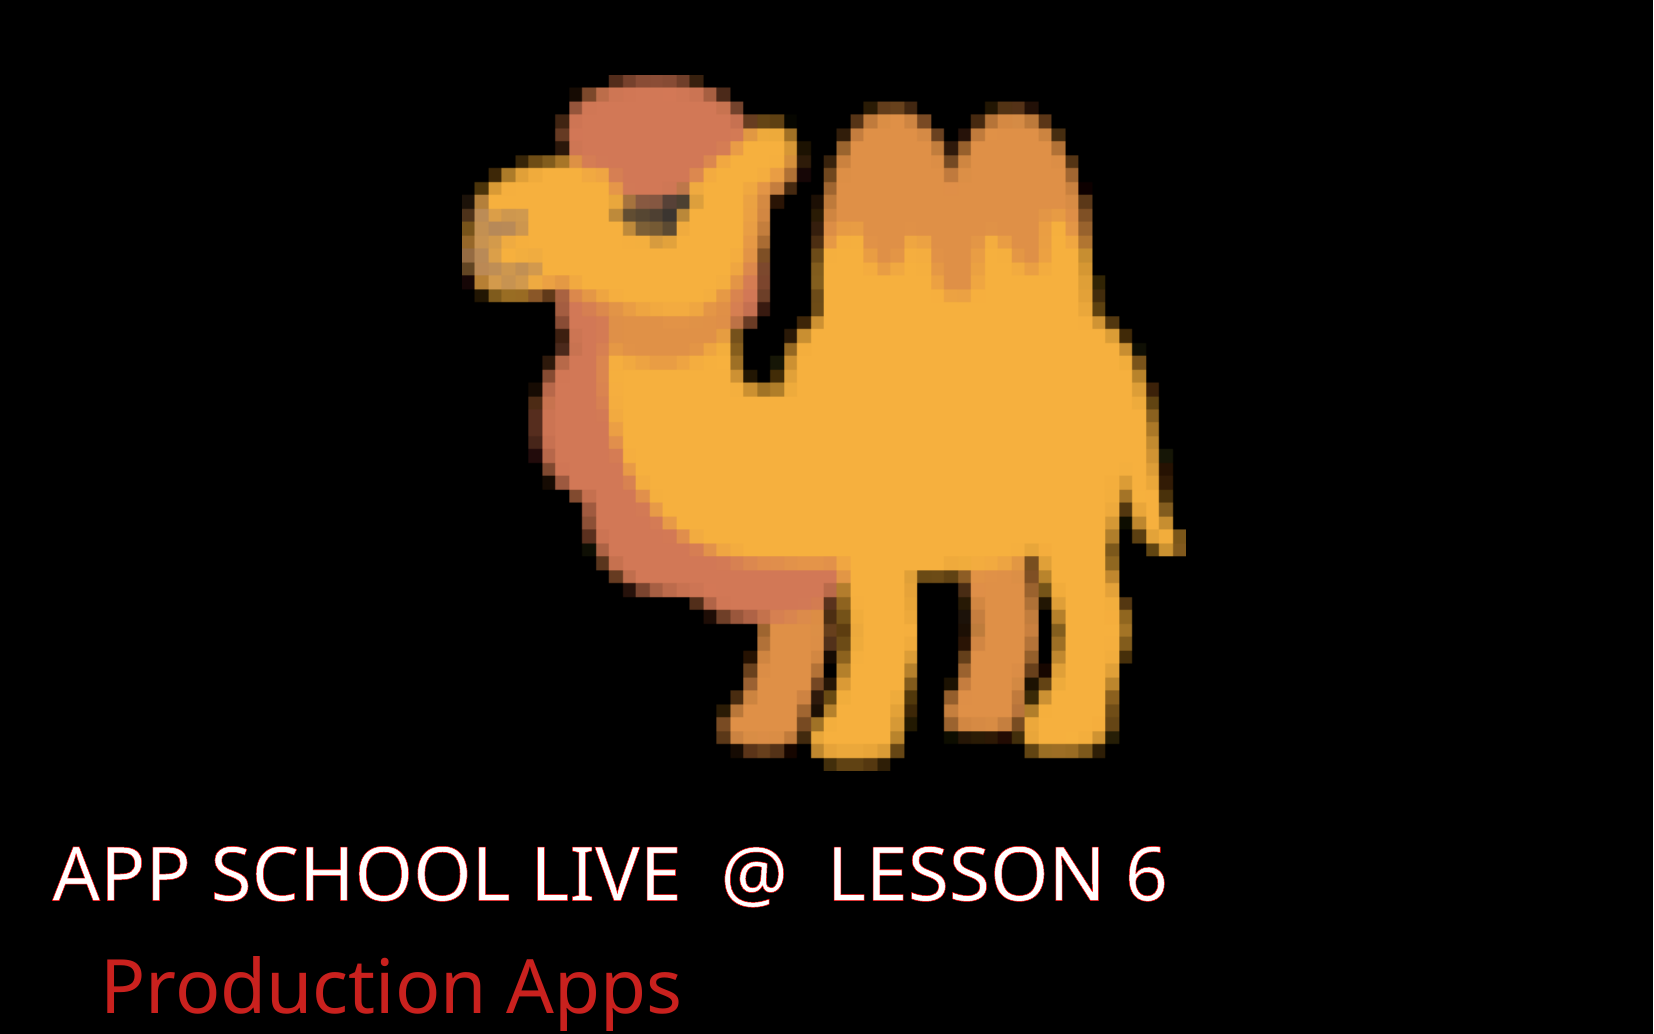

APP SCHOOL LIVE @ LESSON 6
AProduction Apps